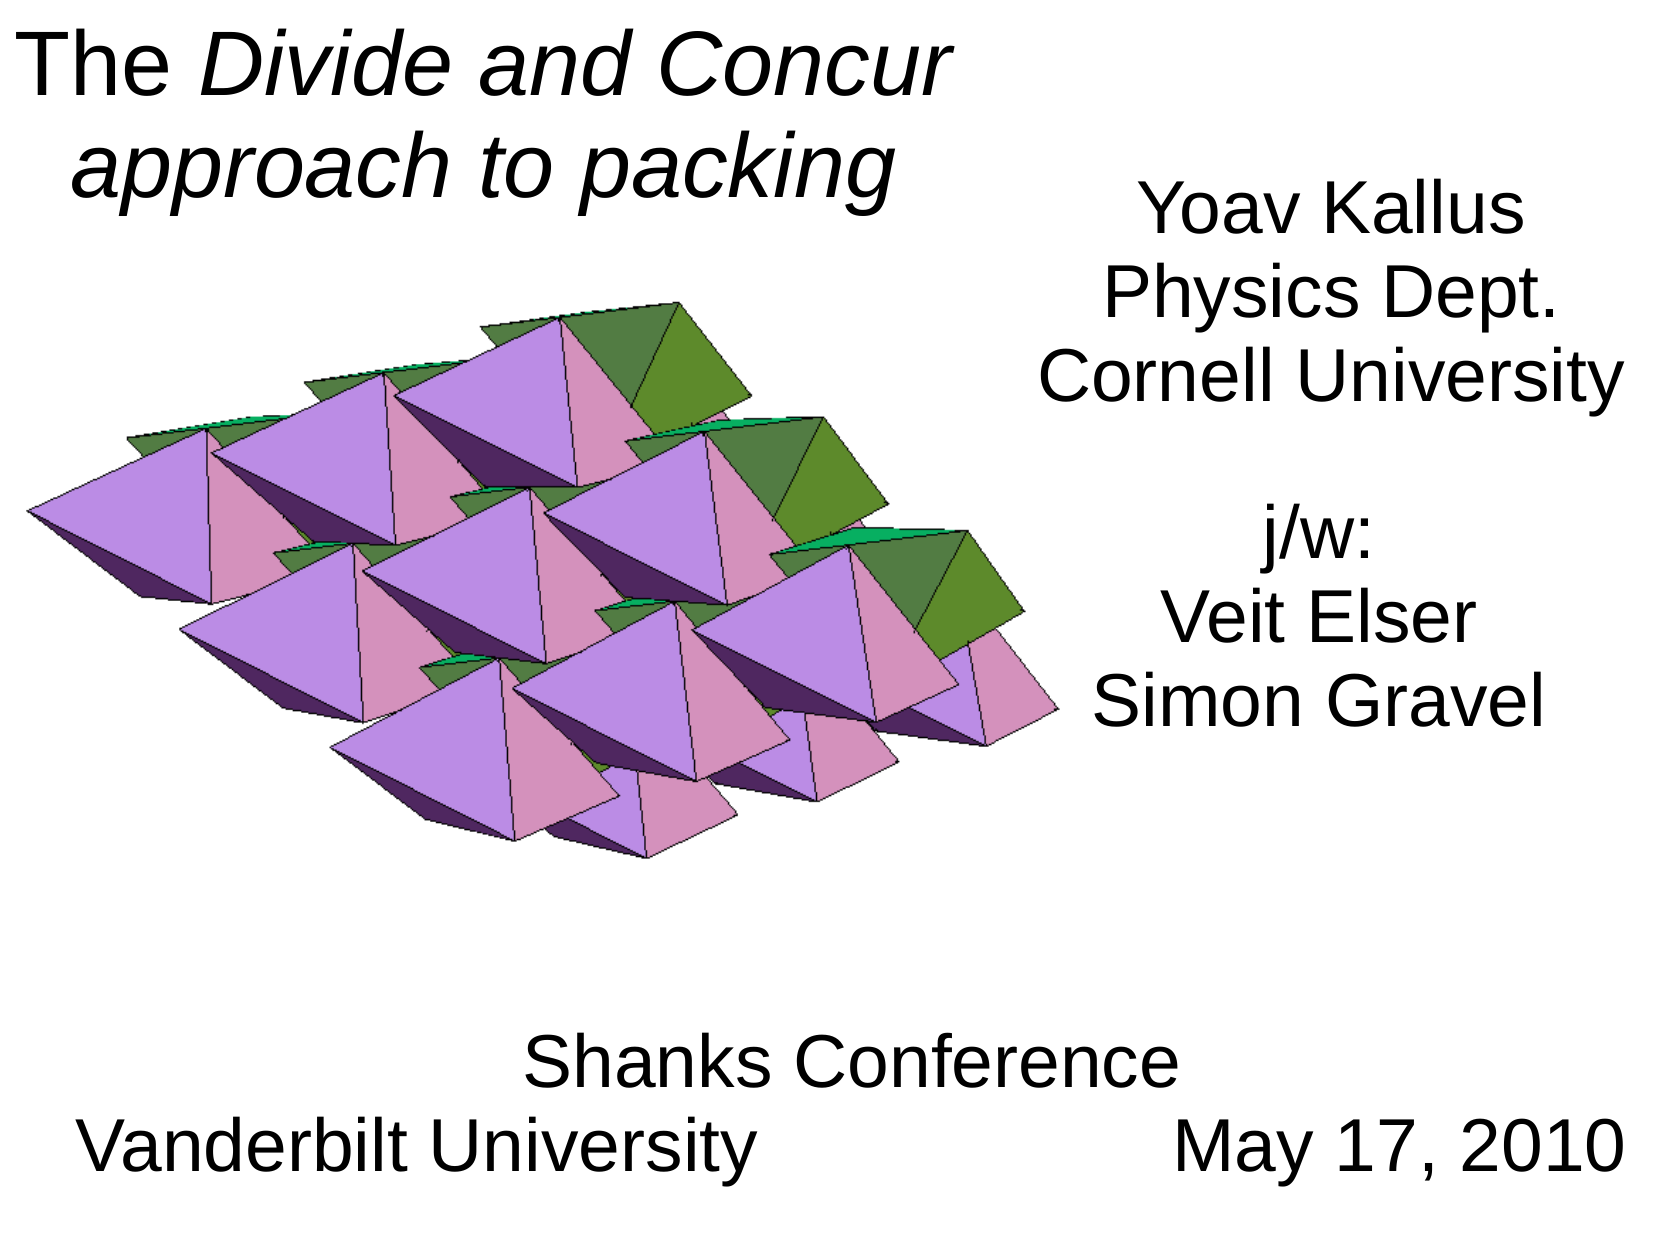

The Divide and Concur
approach to packing
Yoav Kallus
Physics Dept.
Cornell University
j/w:
Veit Elser
Simon Gravel
Shanks Conference
Vanderbilt University May 17, 2010